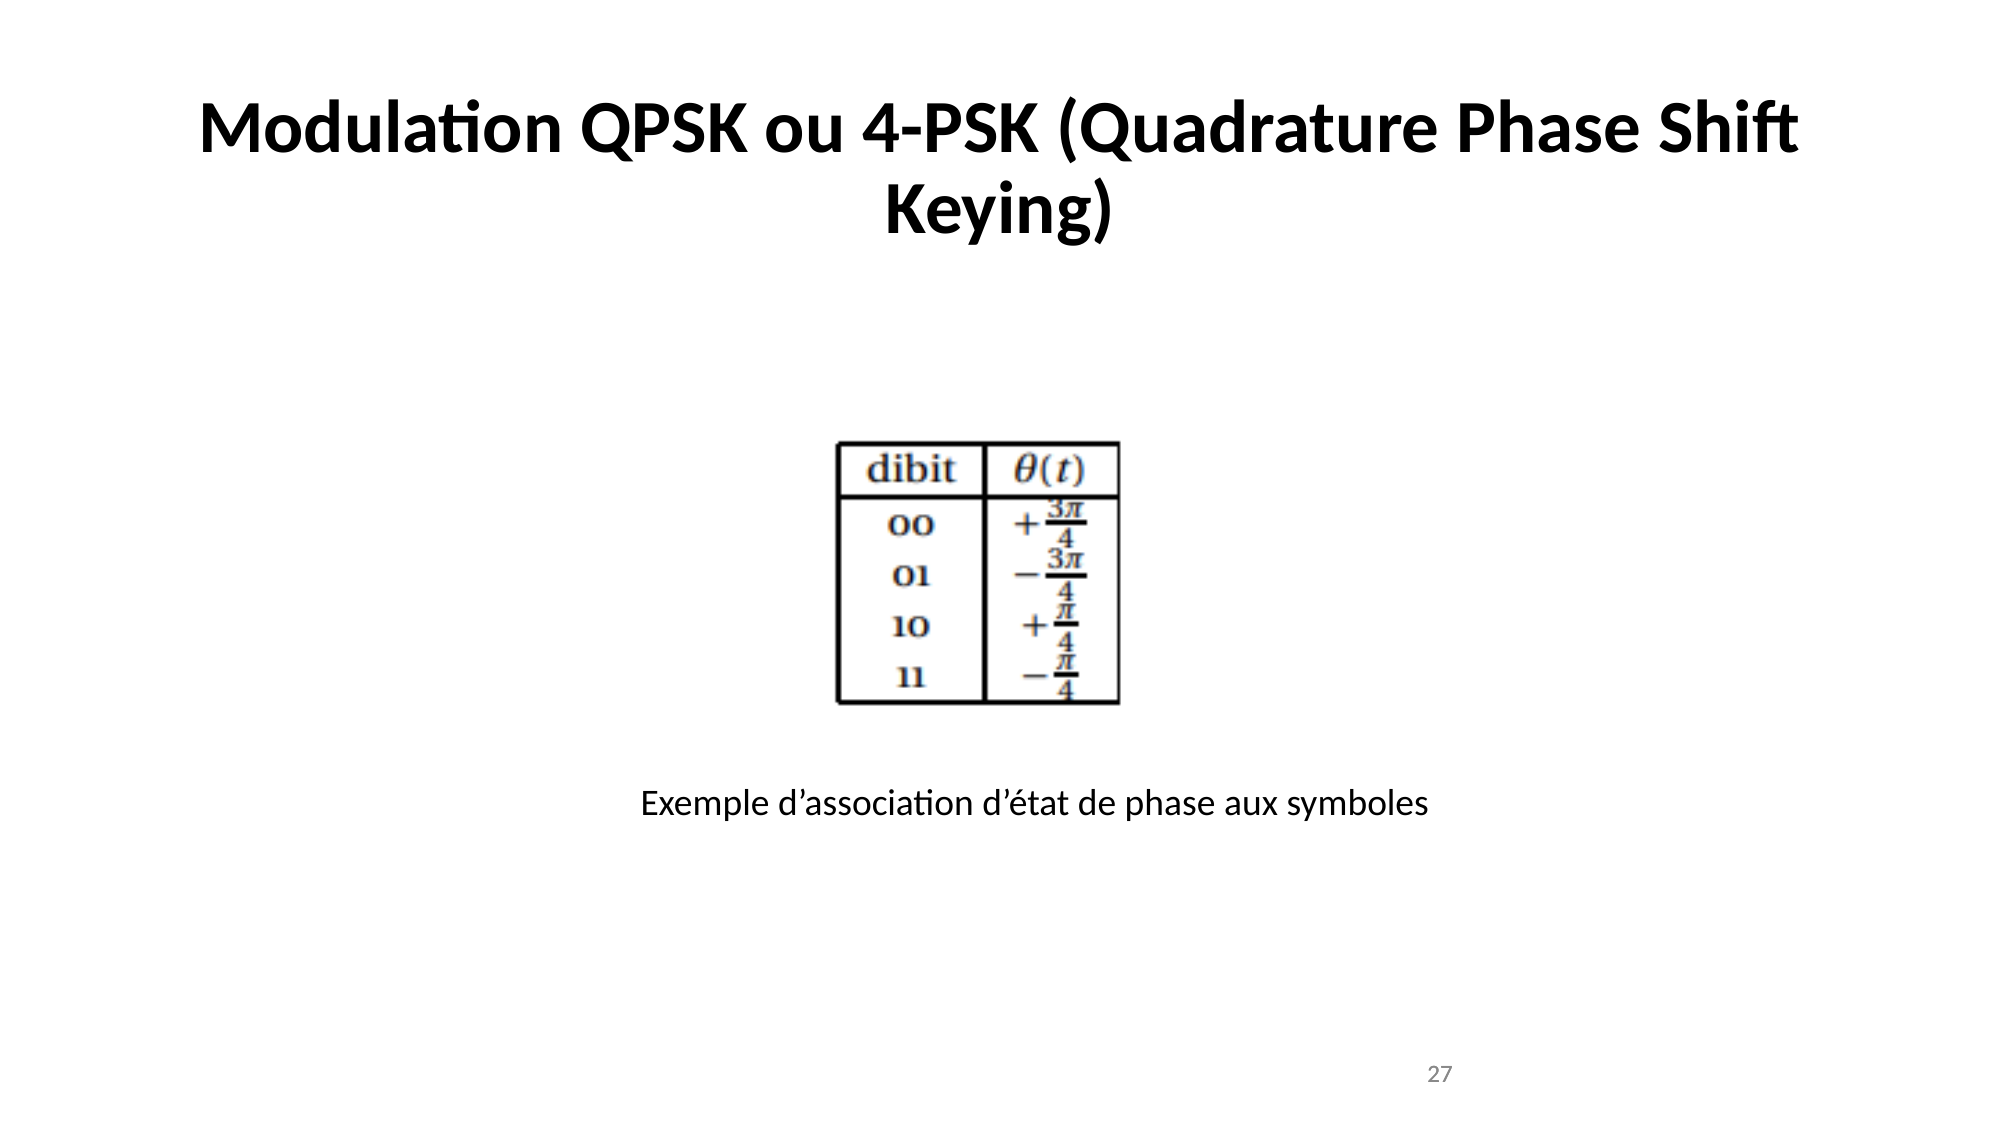

# Modulation QPSK ou 4-PSK (Quadrature Phase Shift Keying)
Exemple d’association d’état de phase aux symboles